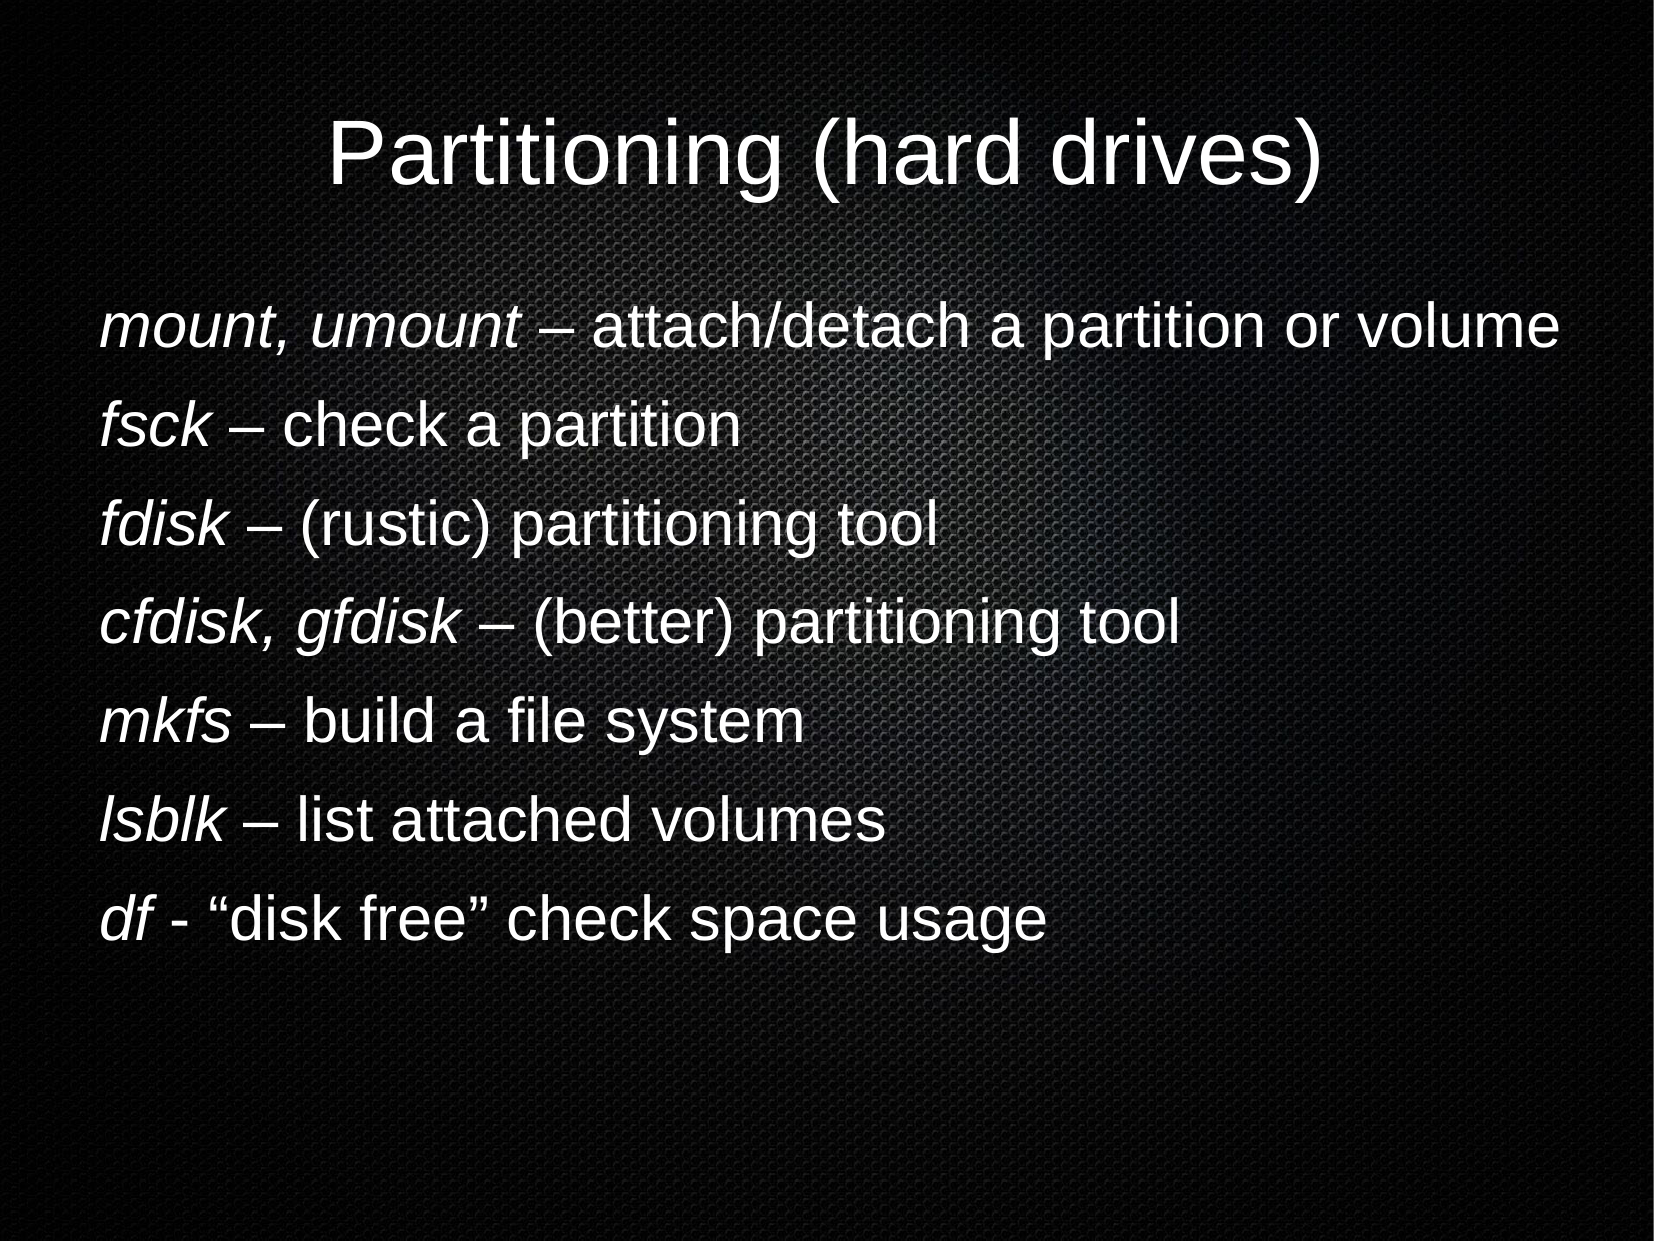

# Partitioning (hard drives)
mount, umount – attach/detach a partition or volume
fsck – check a partition
fdisk – (rustic) partitioning tool
cfdisk, gfdisk – (better) partitioning tool
mkfs – build a file system
lsblk – list attached volumes
df - “disk free” check space usage